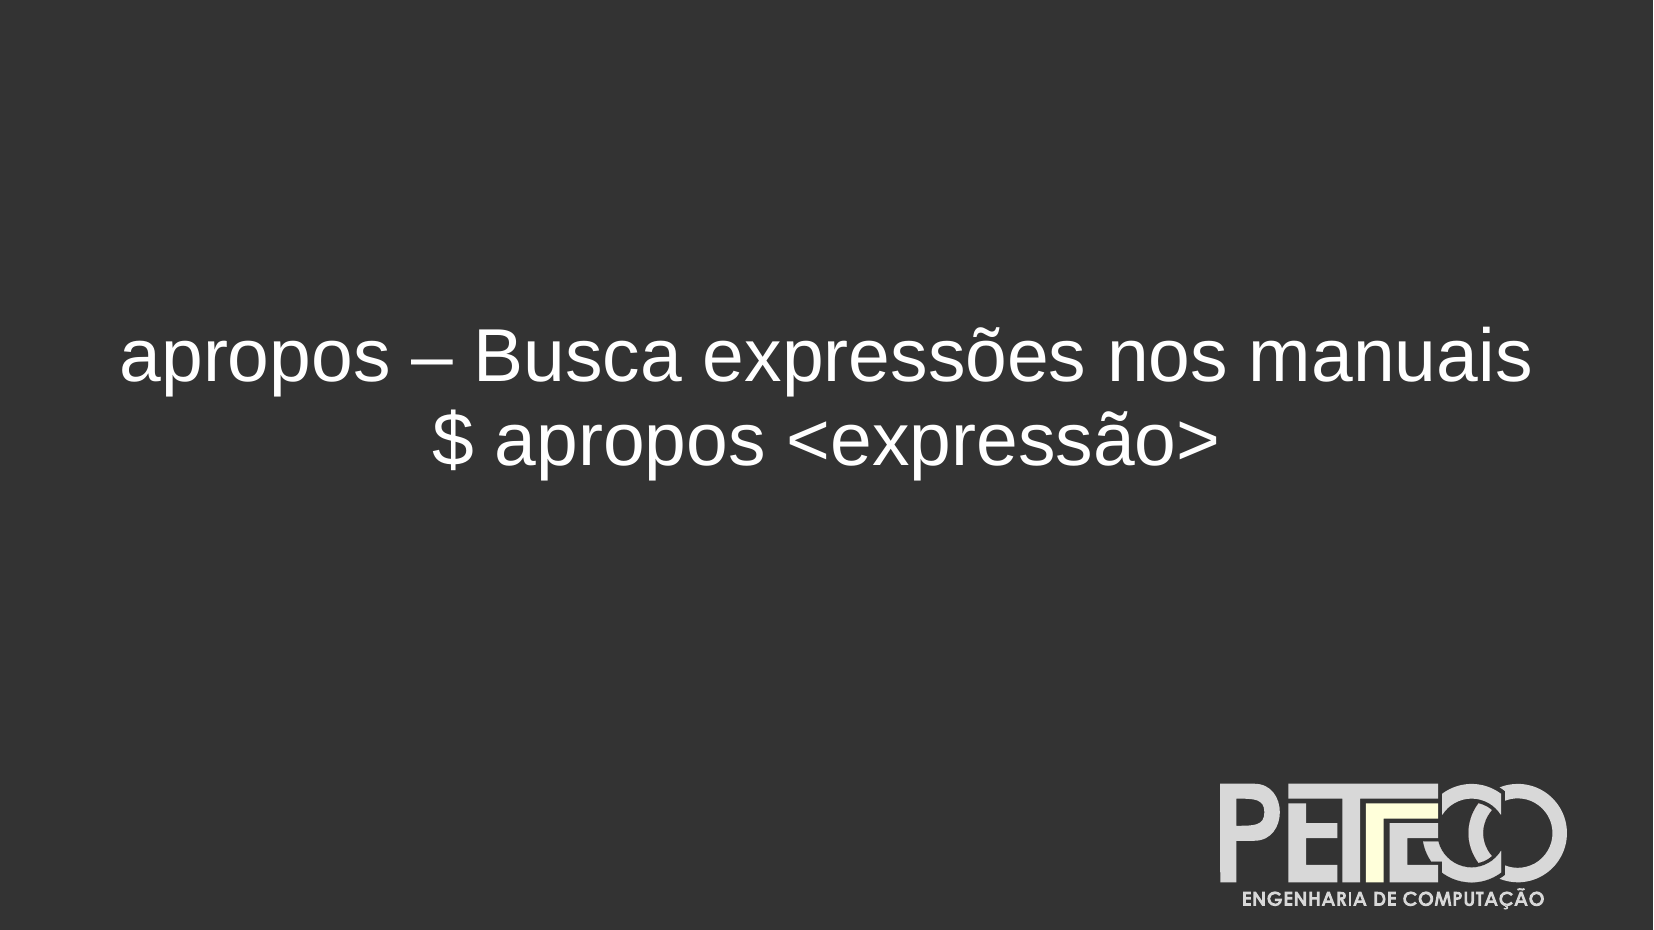

# apropos – Busca expressões nos manuais
$ apropos <expressão>